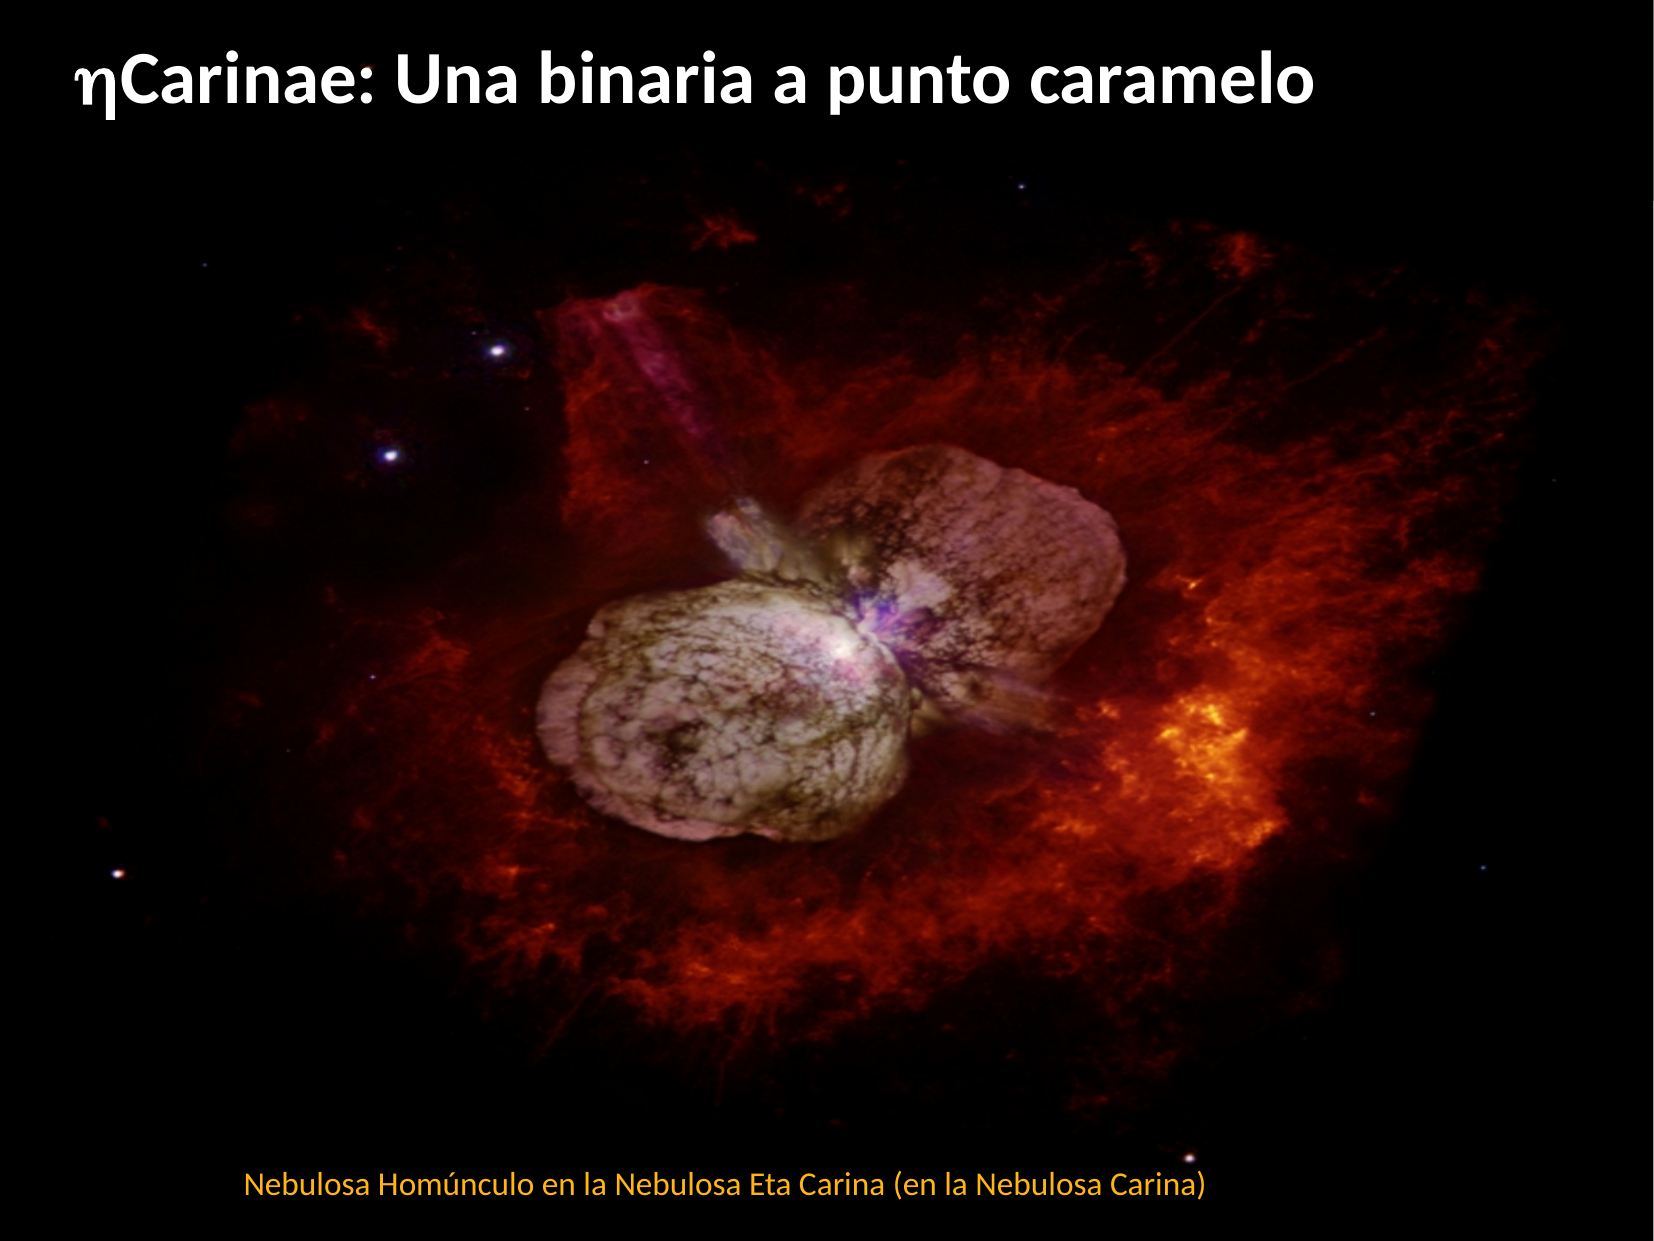

# hCarinae: Una binaria a punto caramelo
Nebulosa Homúnculo en la Nebulosa Eta Carina (en la Nebulosa Carina)
Astronomía (Asorey)
33